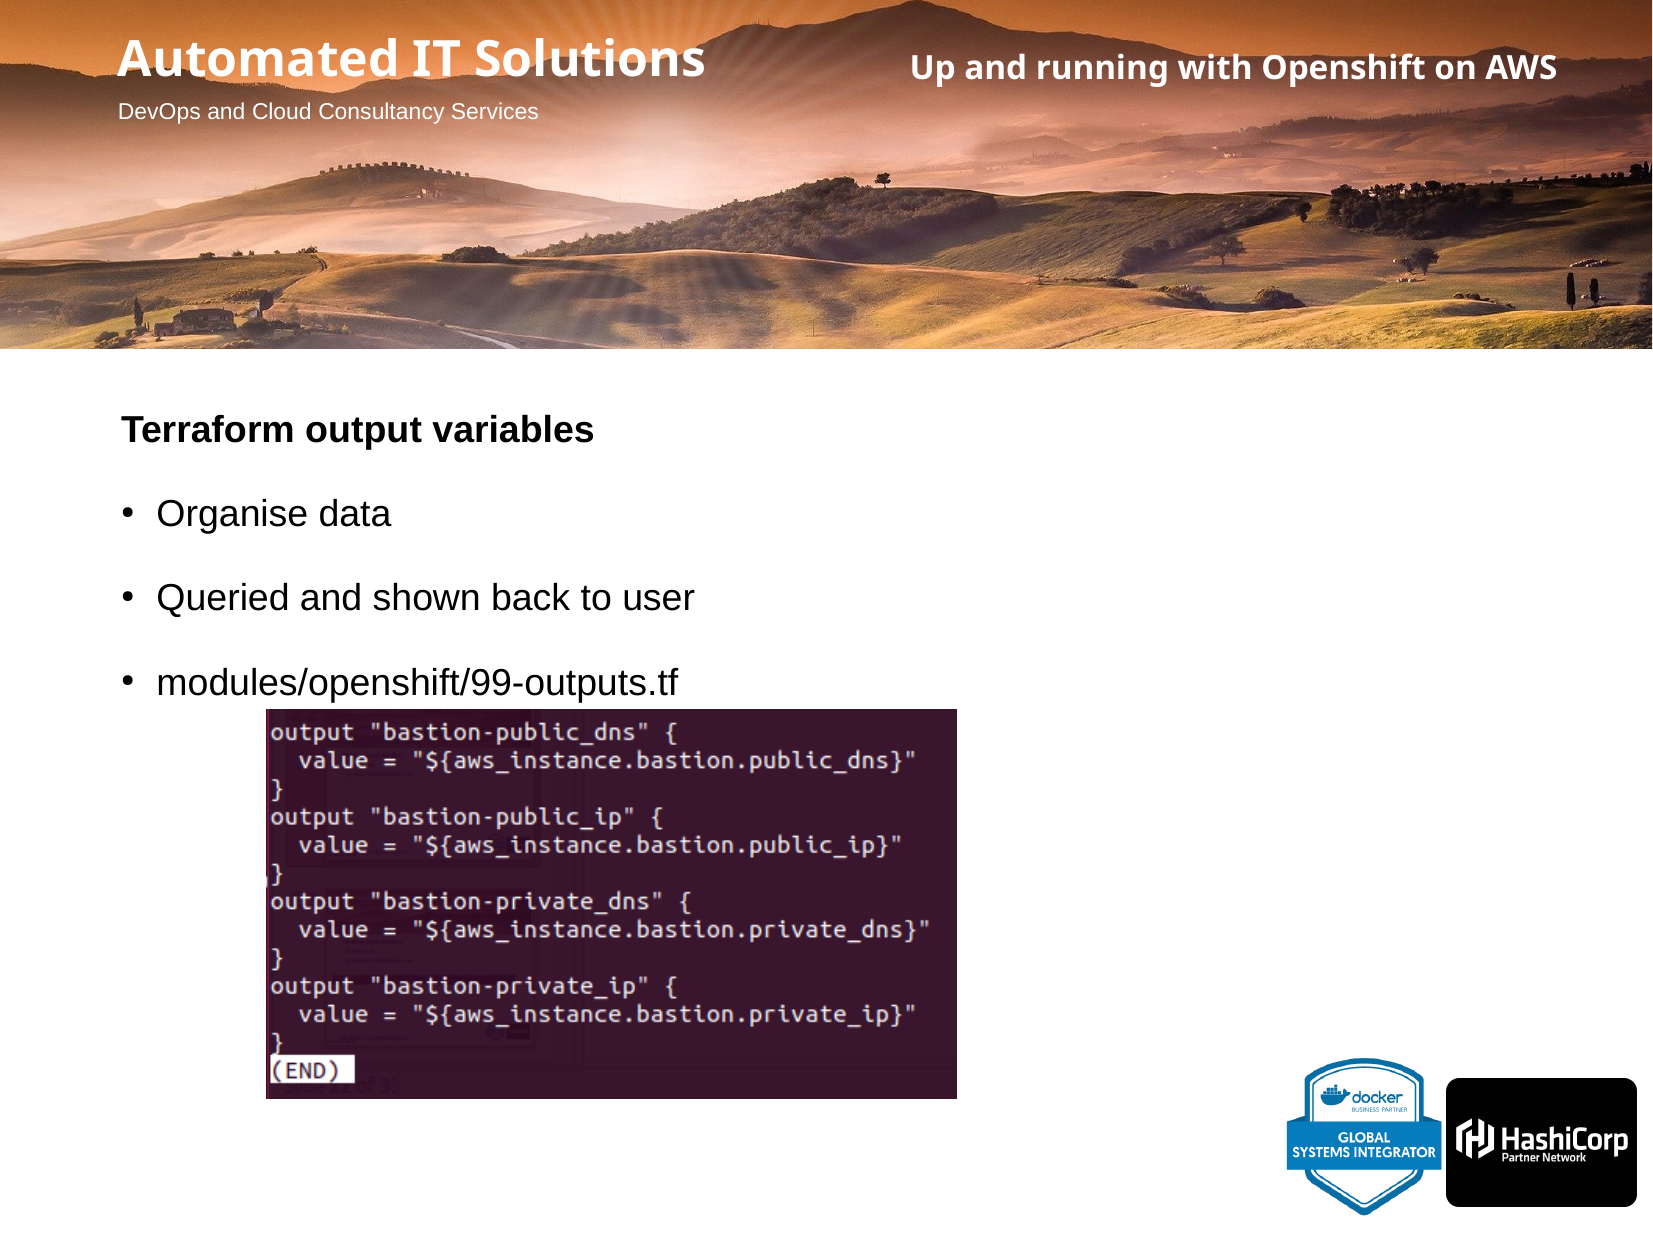

Up and running with Openshift on AWS
Terraform output variables
Organise data
Queried and shown back to user
modules/openshift/99-outputs.tf